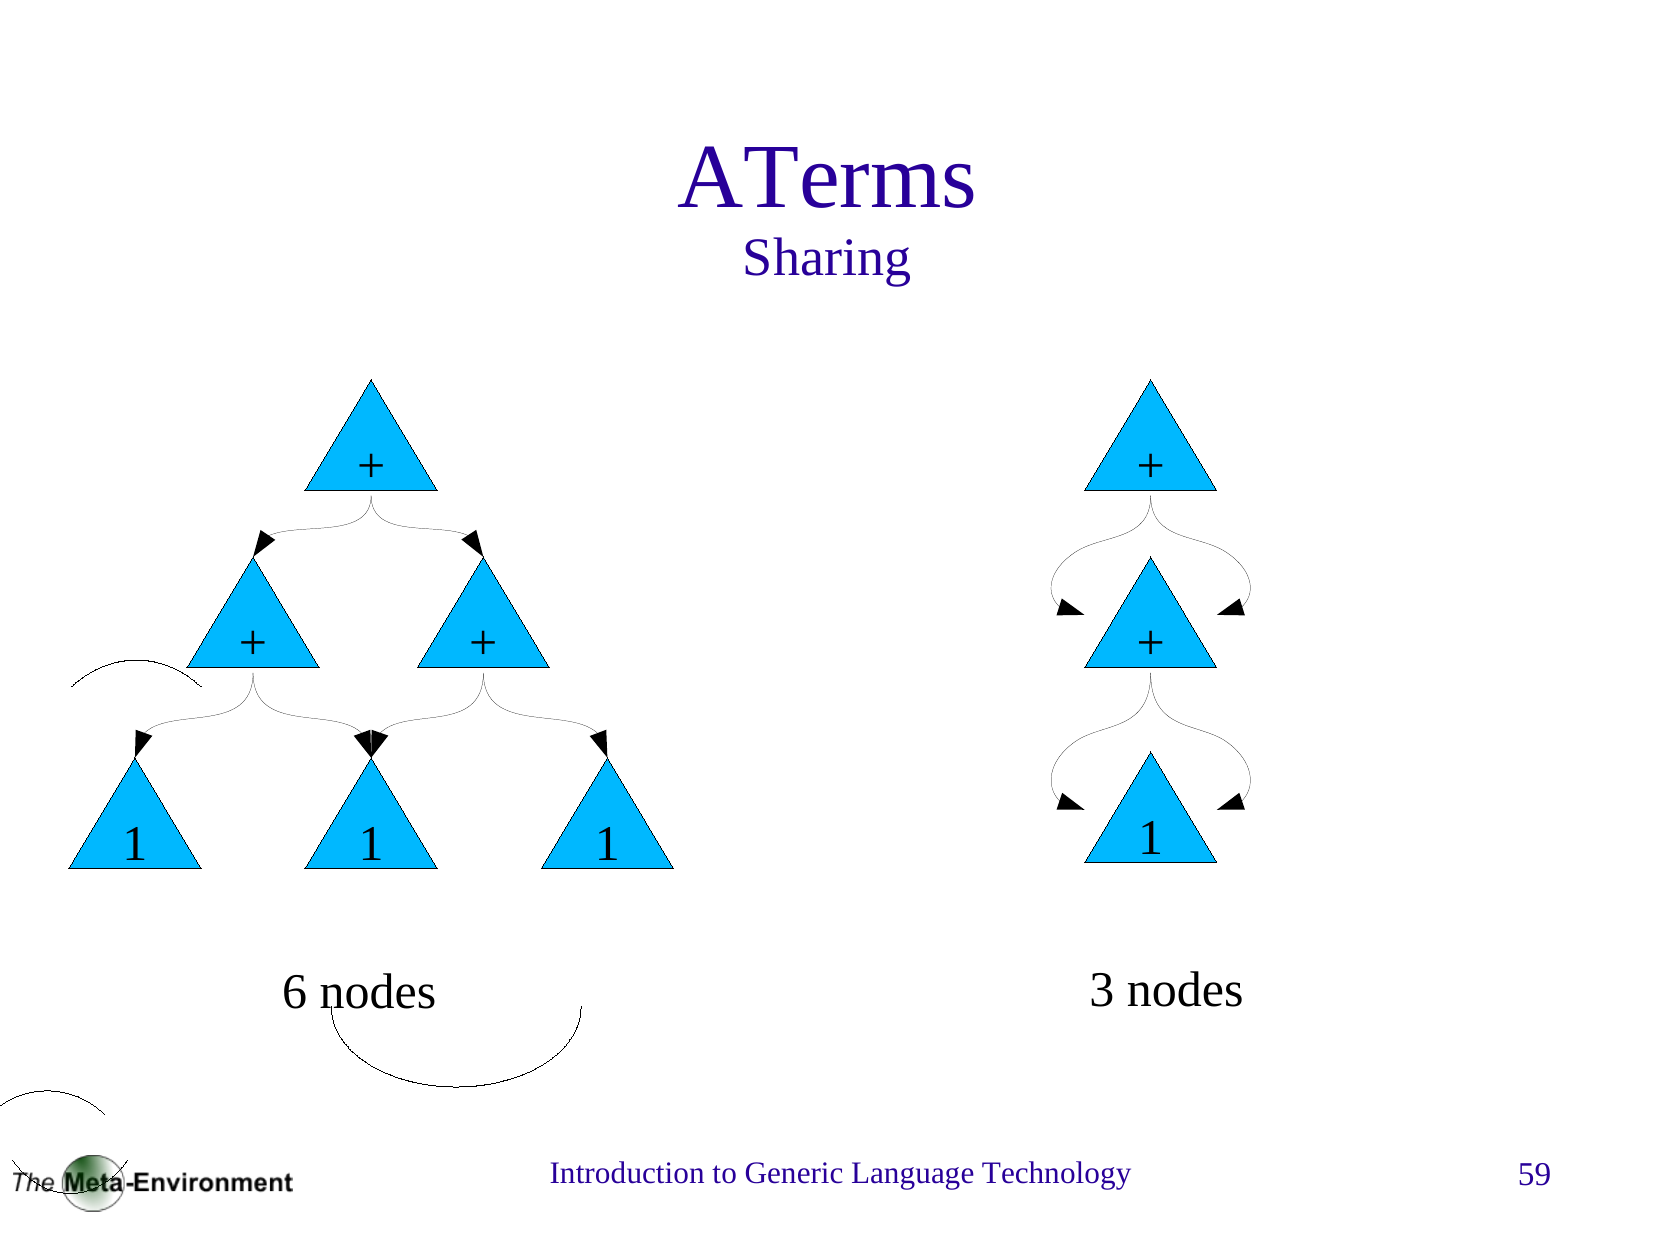

# ATerms Sharing
+
+
+
+
+
1
1
1
1
3 nodes
6 nodes